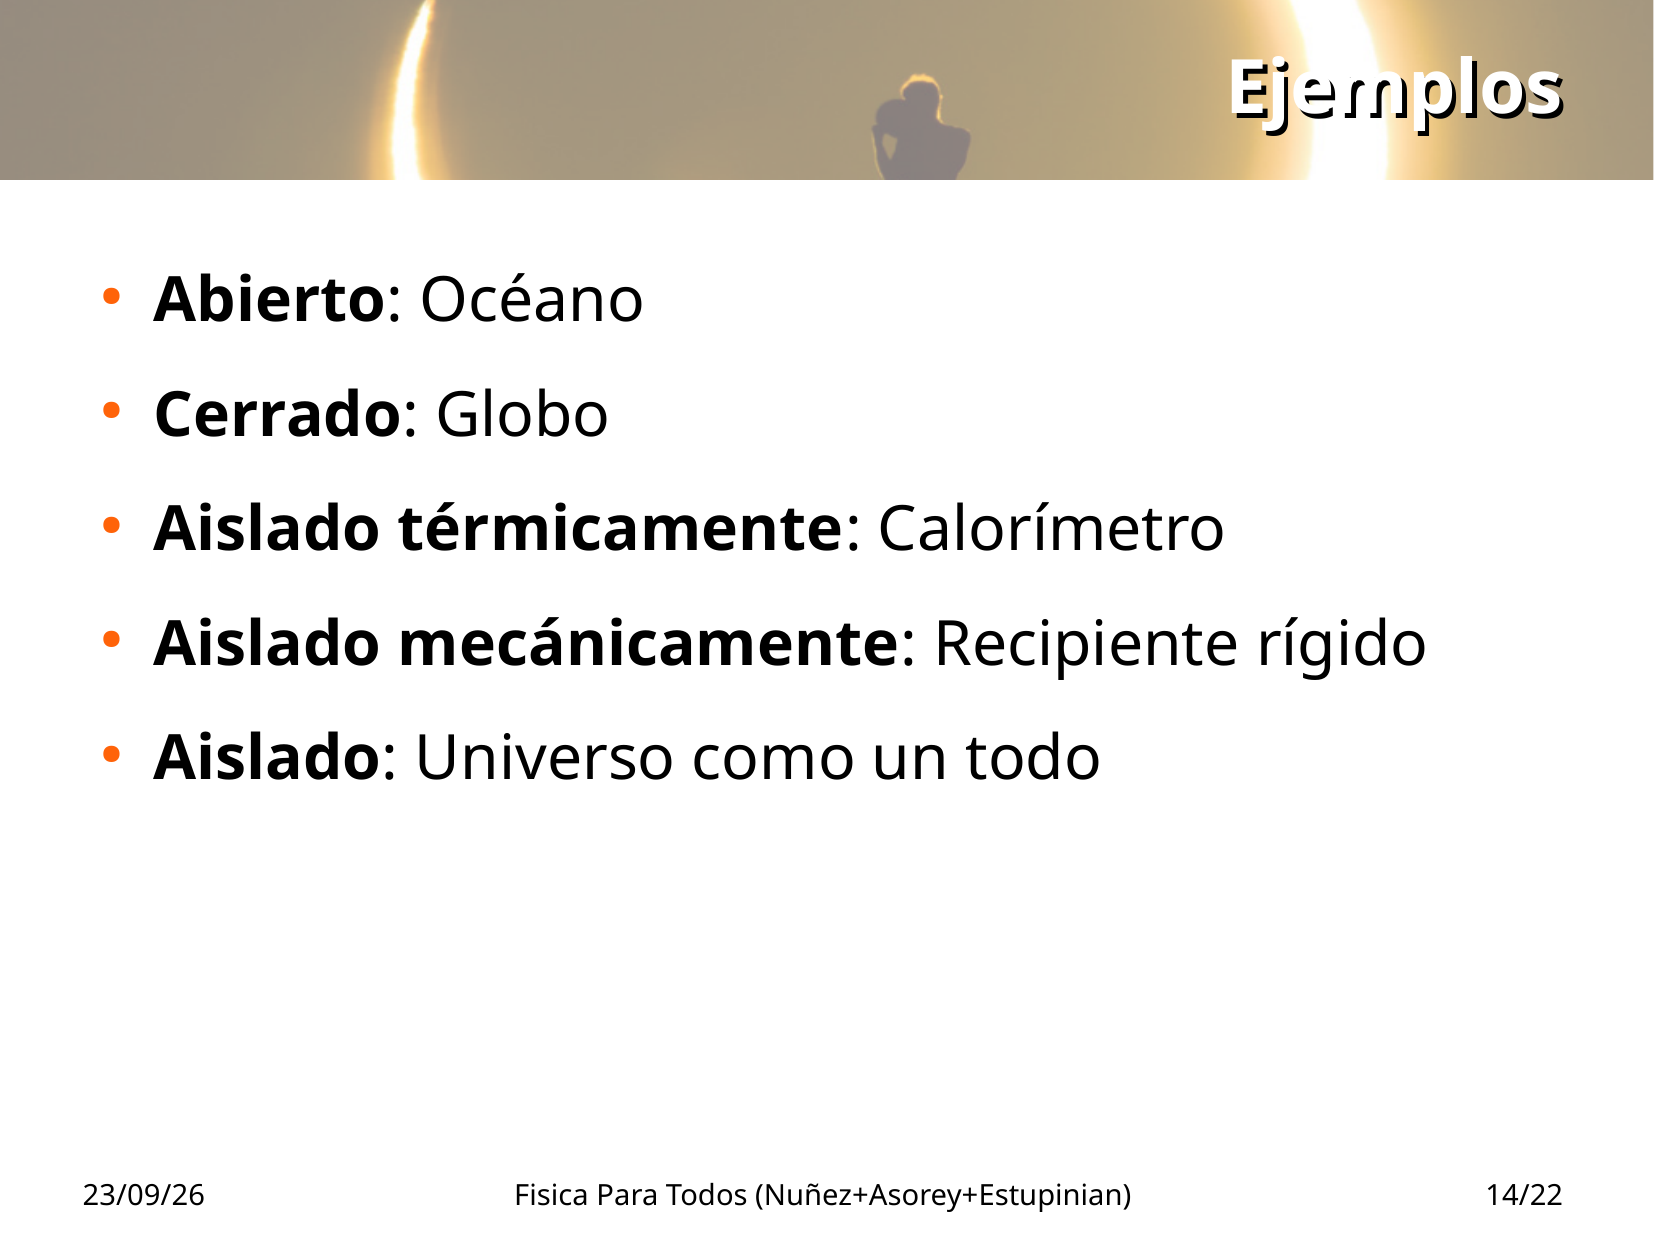

# Ejemplos
Abierto: Océano
Cerrado: Globo
Aislado térmicamente: Calorímetro
Aislado mecánicamente: Recipiente rígido
Aislado: Universo como un todo
Fisica Para Todos (Nuñez+Asorey+Estupinian)
14